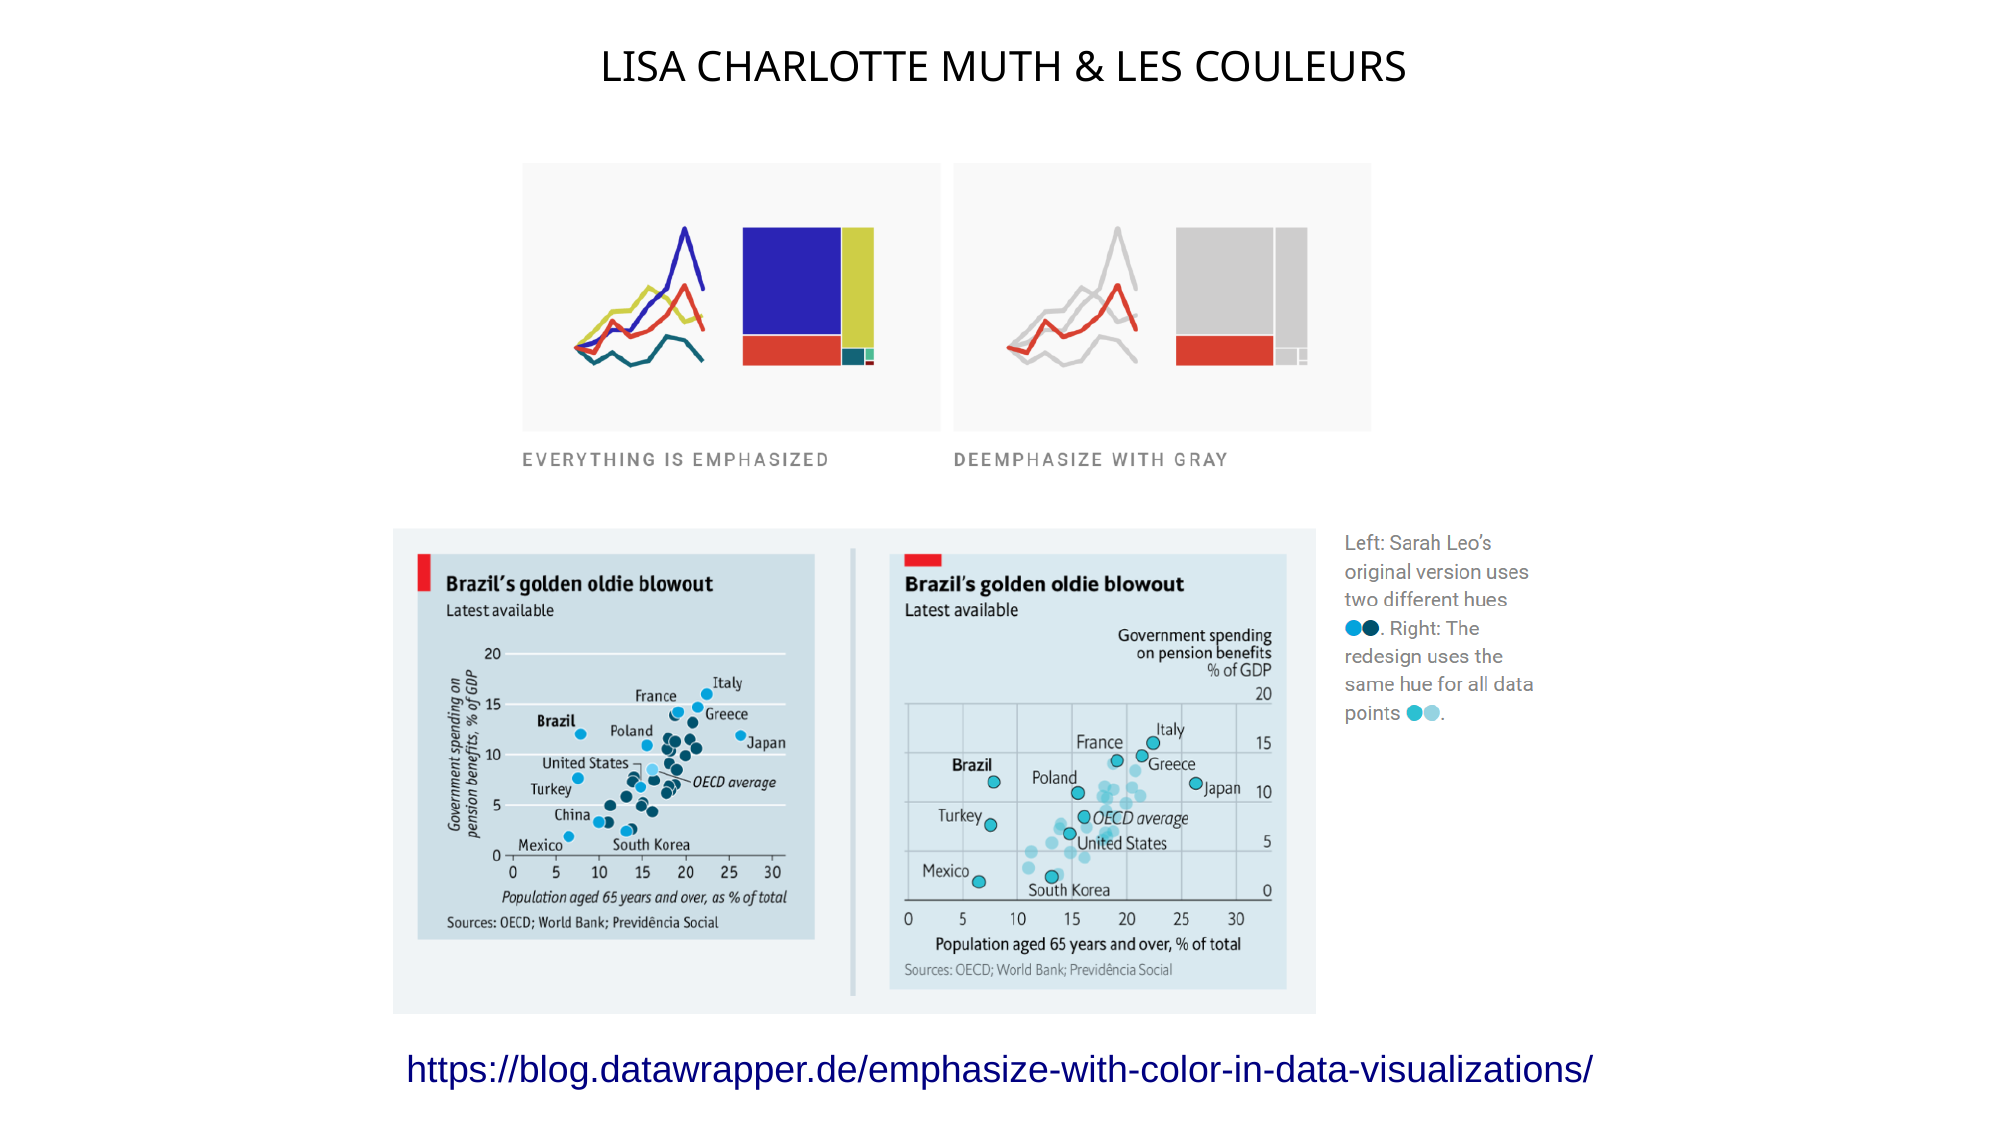

Lisa charlotte muth & les couleurs
https://blog.datawrapper.de/emphasize-with-color-in-data-visualizations/